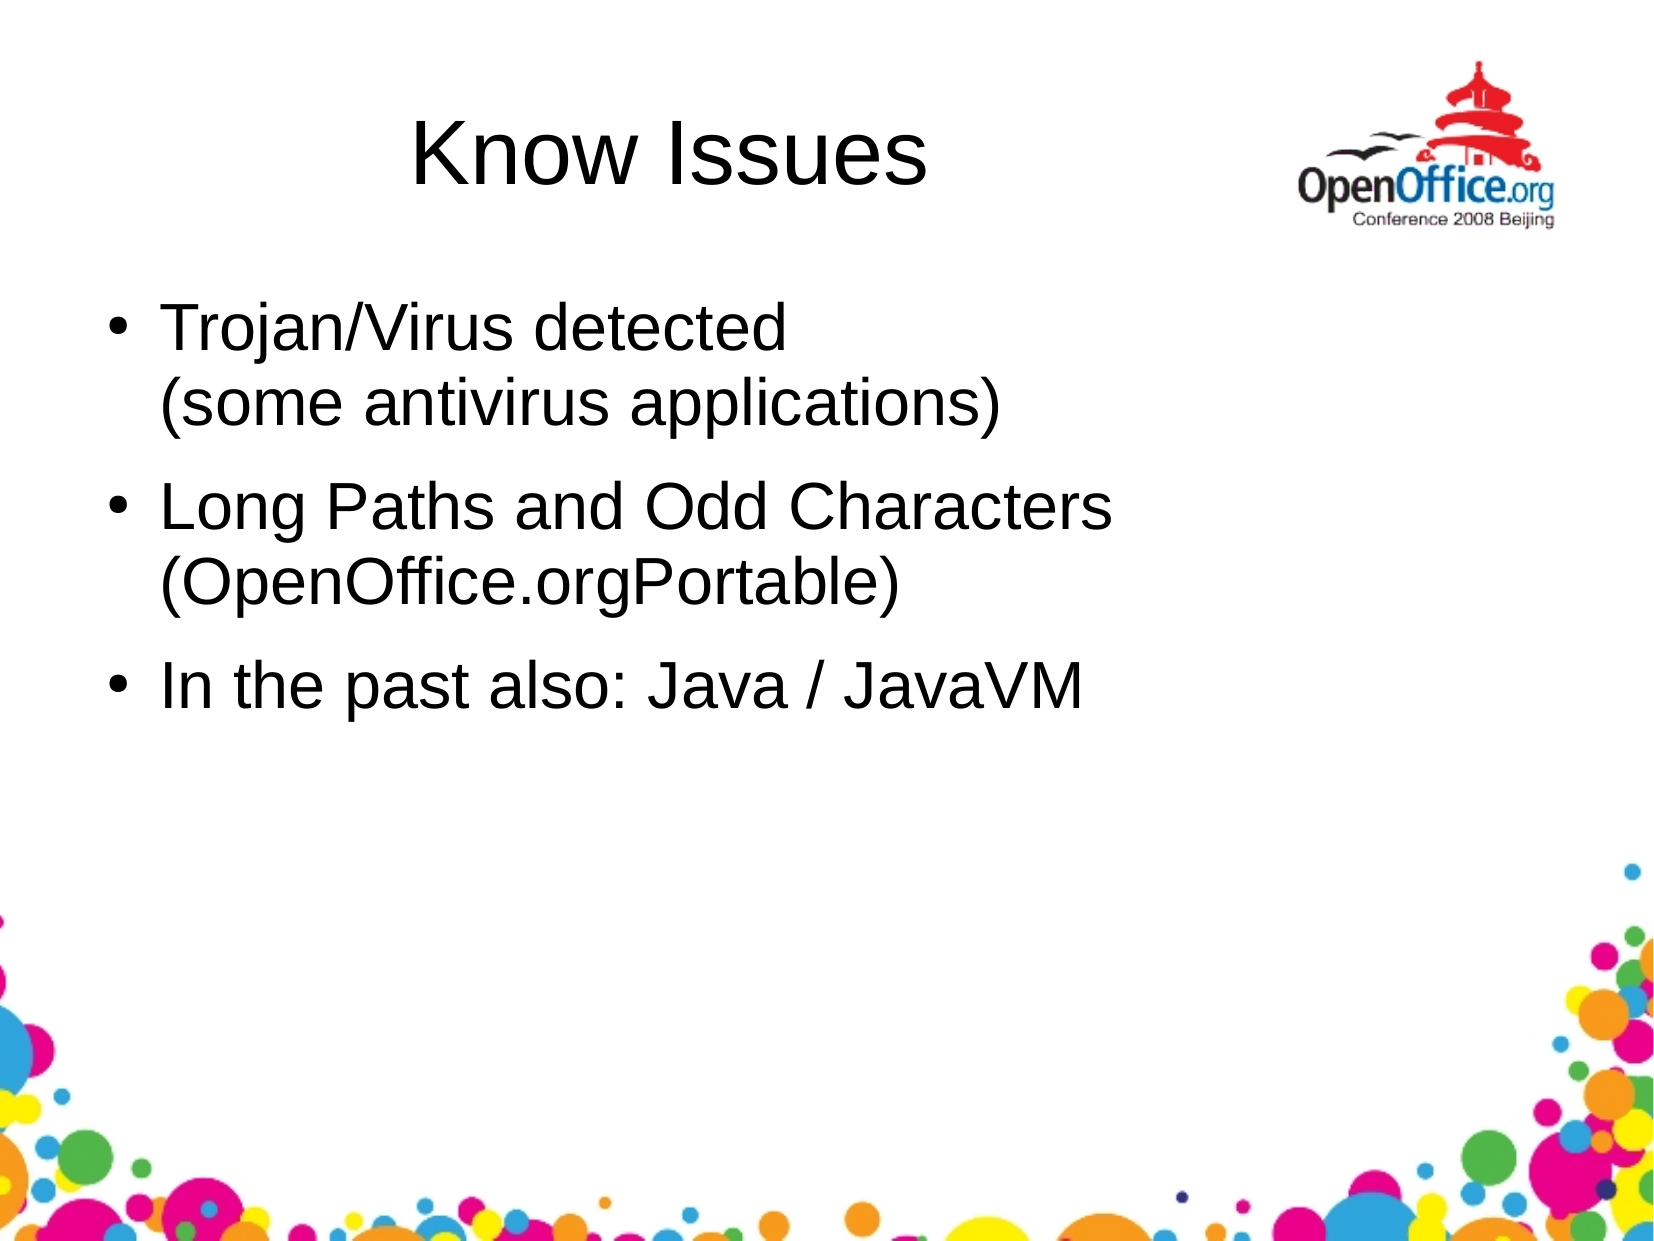

# Know Issues
Trojan/Virus detected
(some antivirus applications)
Long Paths and Odd Characters (OpenOffice.orgPortable)
In the past also: Java / JavaVM